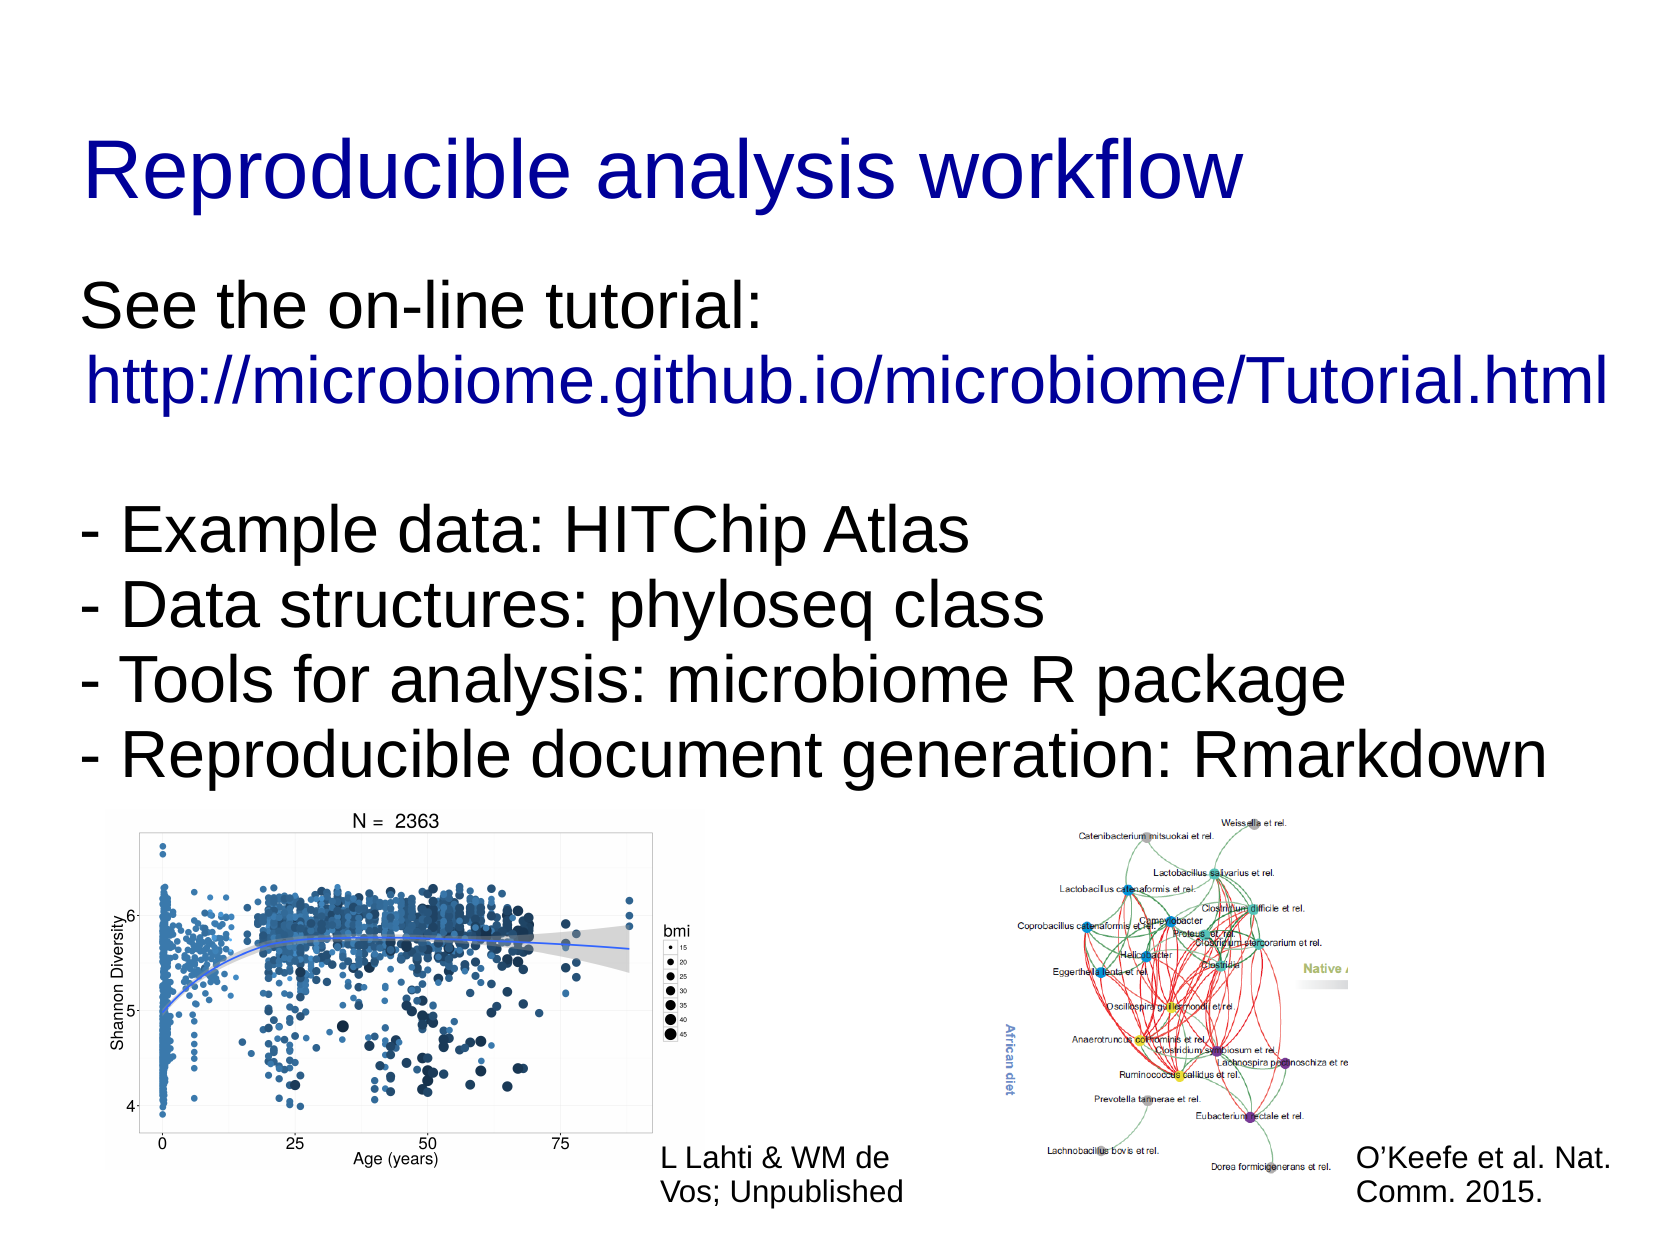

# Reproducible analysis workflow
See the on-line tutorial:
http://microbiome.github.io/microbiome/Tutorial.html
- Example data: HITChip Atlas
- Data structures: phyloseq class
- Tools for analysis: microbiome R package
- Reproducible document generation: Rmarkdown
L Lahti & WM de Vos; Unpublished
O’Keefe et al. Nat. Comm. 2015.